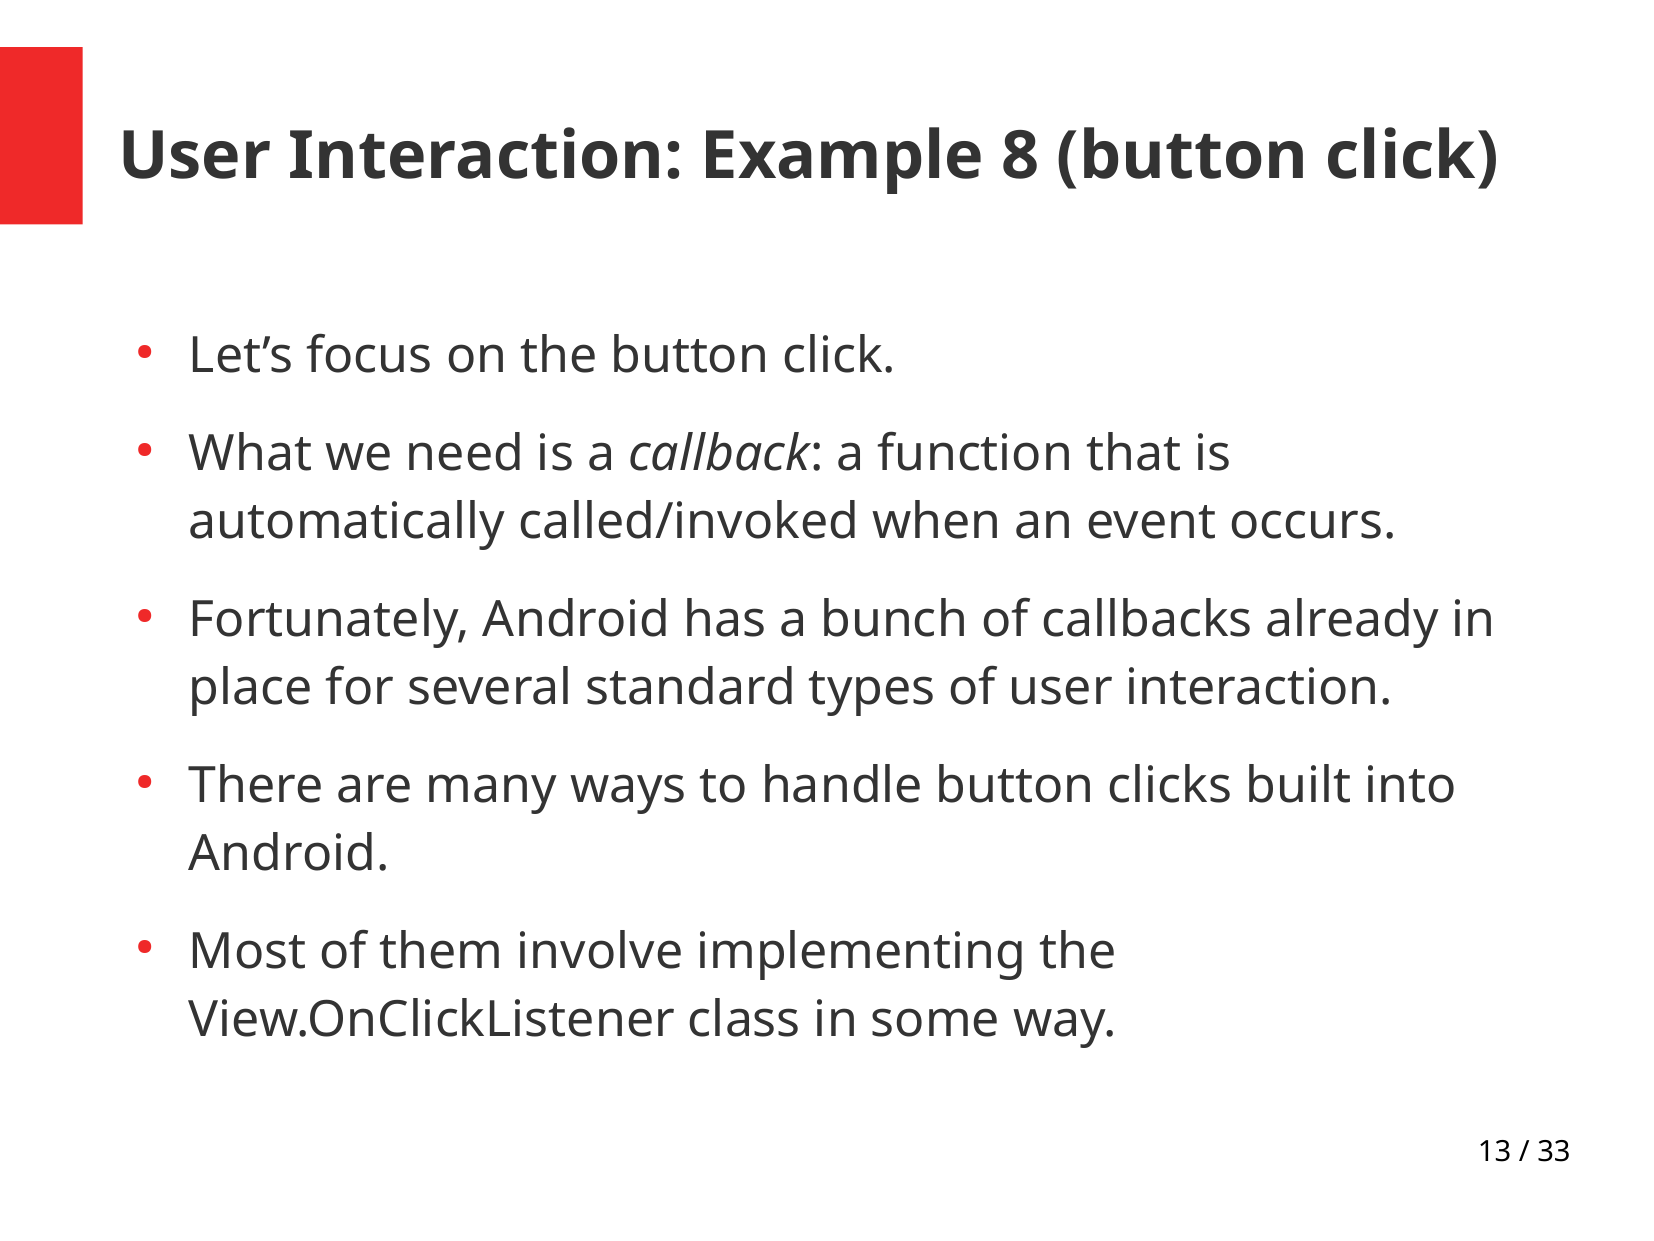

# User Interaction: Example 8 (button click)
Let’s focus on the button click.
What we need is a callback: a function that is automatically called/invoked when an event occurs.
Fortunately, Android has a bunch of callbacks already in place for several standard types of user interaction.
There are many ways to handle button clicks built into Android.
Most of them involve implementing the View.OnClickListener class in some way.
13